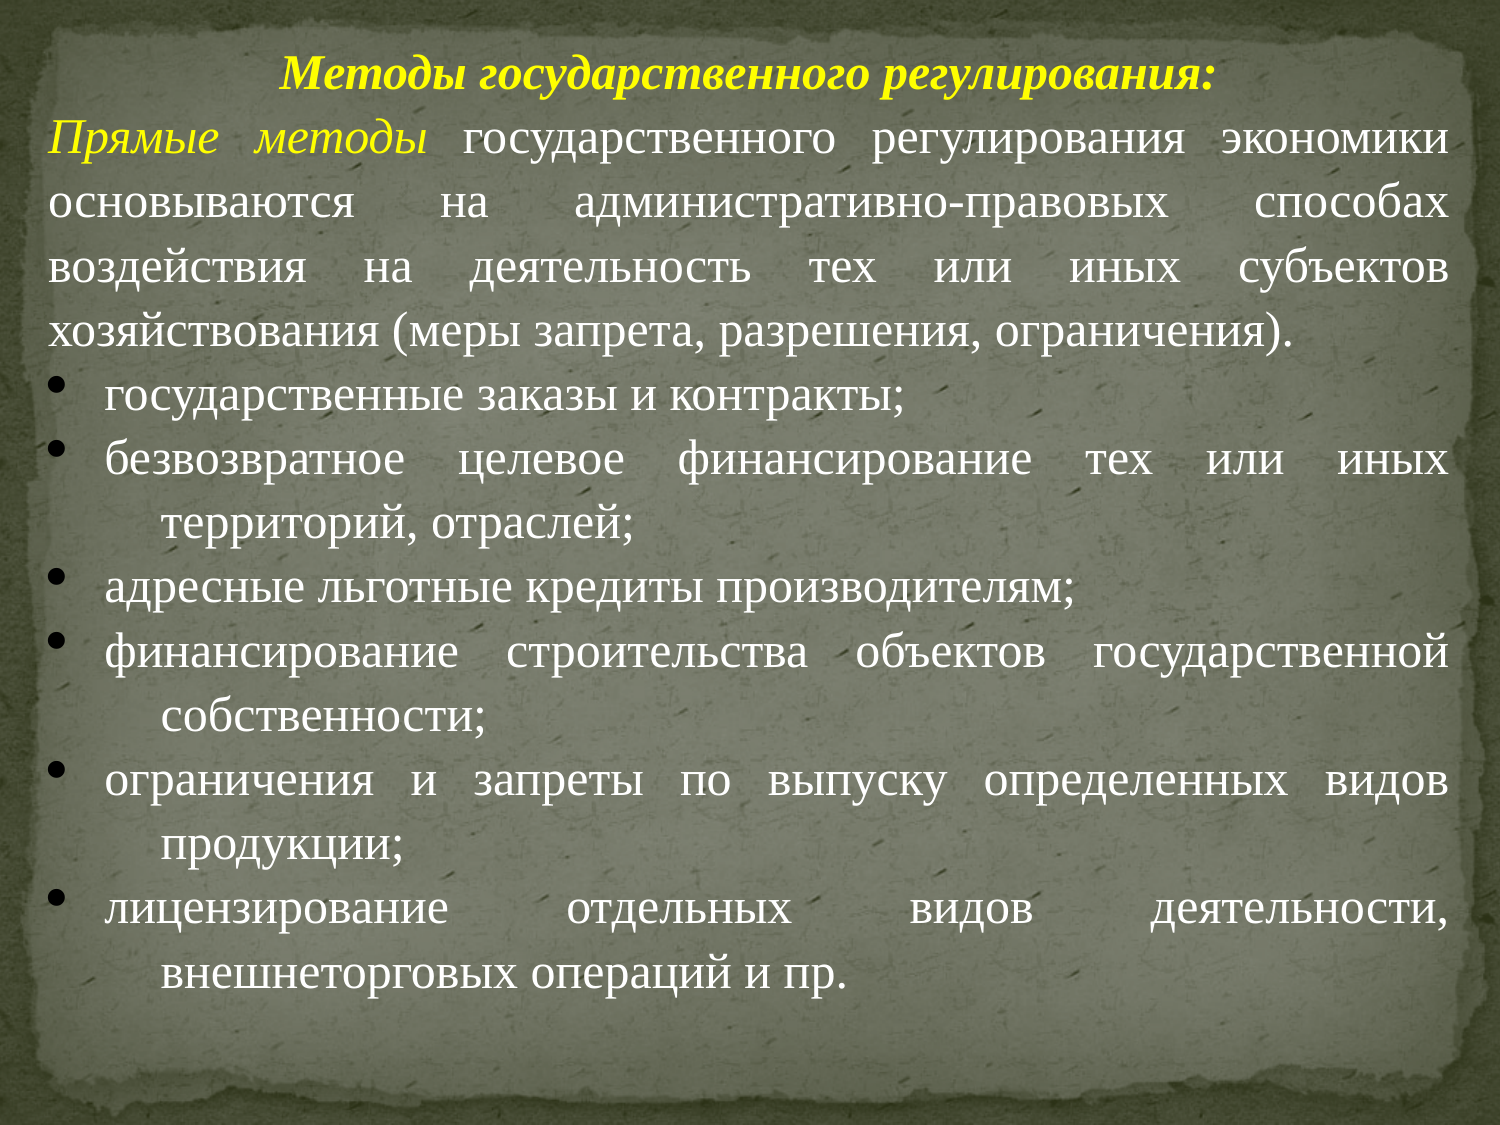

Методы государственного регулирования:
Прямые методы государственного регулирования экономики основываются на административно-правовых способах воздействия на деятельность тех или иных субъектов хозяйствования (меры запрета, разрешения, ограничения).
государственные заказы и контракты;
безвозвратное целевое финансирование тех или иных территорий, отраслей;
адресные льготные кредиты производителям;
финансирование строительства объектов государственной собственности;
ограничения и запреты по выпуску определенных видов продукции;
лицензирование отдельных видов деятельности, внешнеторговых операций и пр.